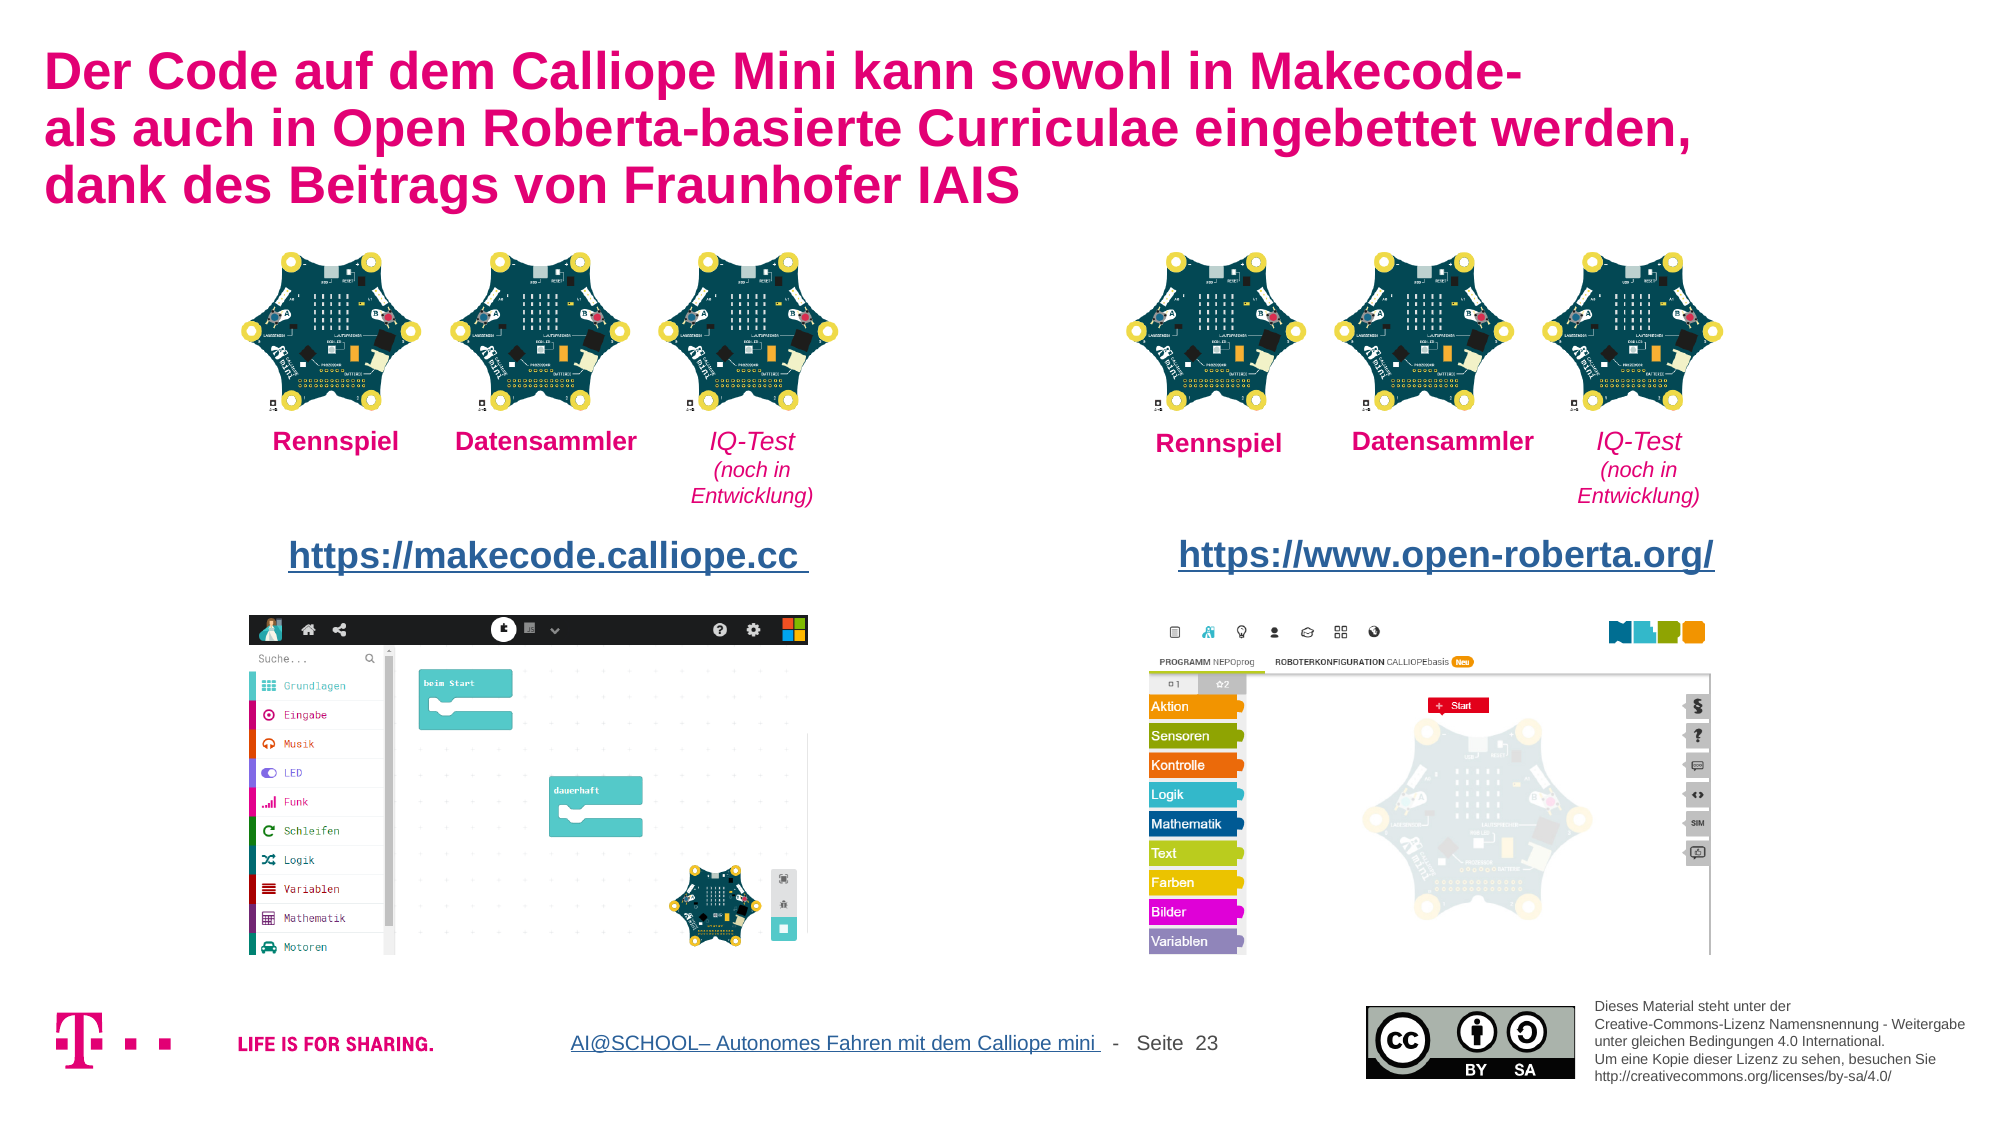

# Der Code auf dem Calliope Mini kann sowohl in Makecode- als auch in Open Roberta-basierte Curriculae eingebettet werden, dank des Beitrags von Fraunhofer IAIS
Datensammler
IQ-Test
(noch in Entwicklung)
Datensammler
IQ-Test
(noch in
Entwicklung)
Rennspiel
Rennspiel
https://www.open-roberta.org/
https://makecode.calliope.cc